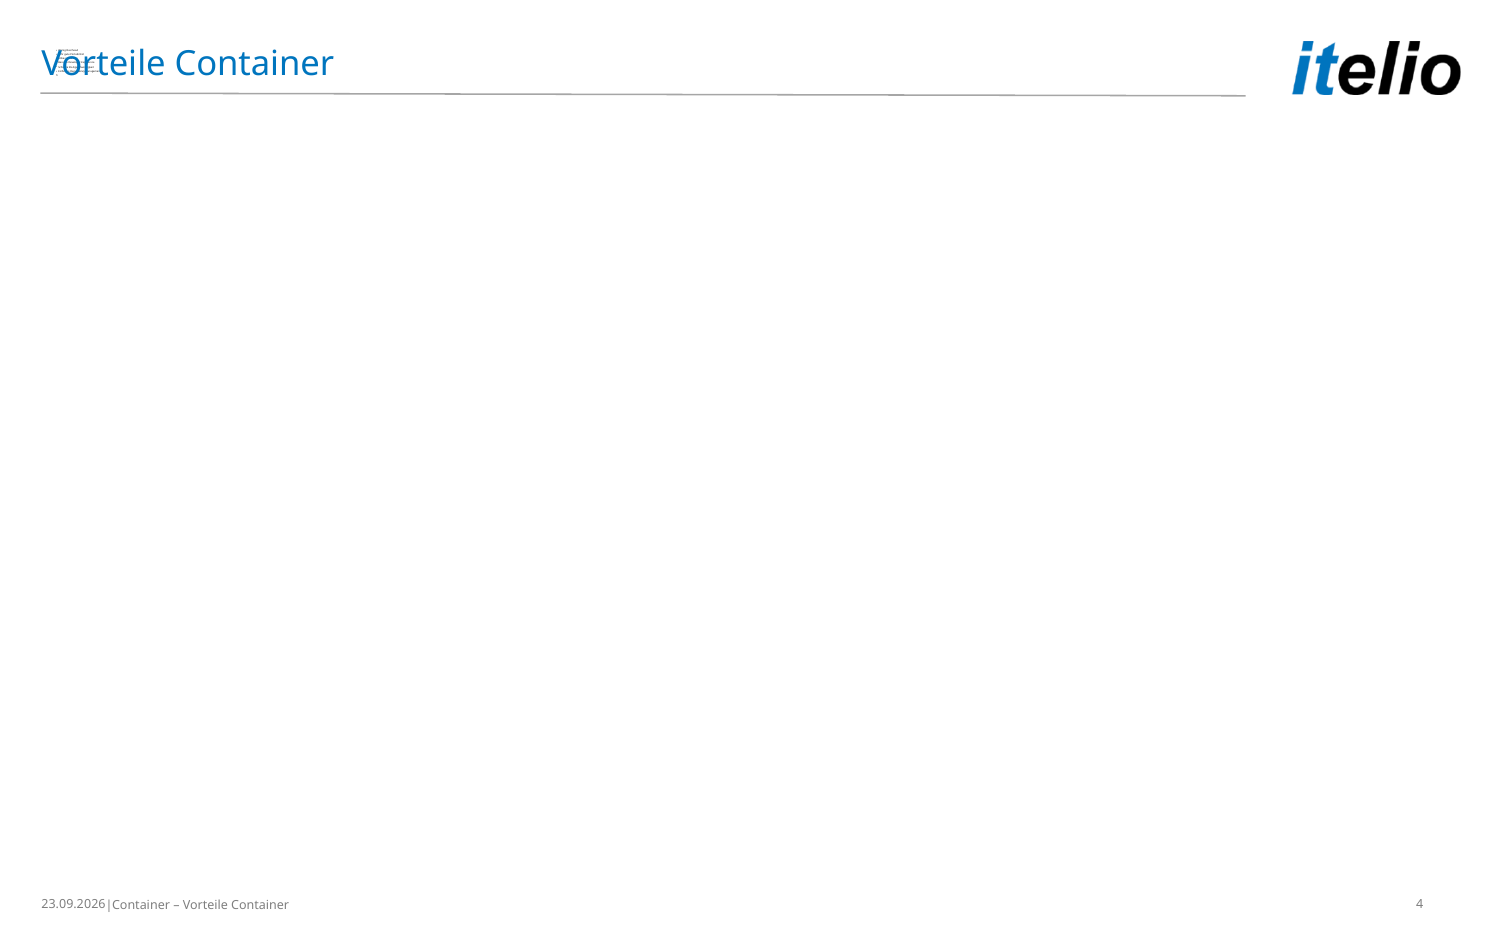

# Wenig Overhead
Sehr gute Portabilität
Höhere Effizienz
Bessere Developer-Experience
Schnelle Startgeschwindigkeit
Einfaches Dependencymanagement
Vorteile Container
Container – Vorteile Container
4